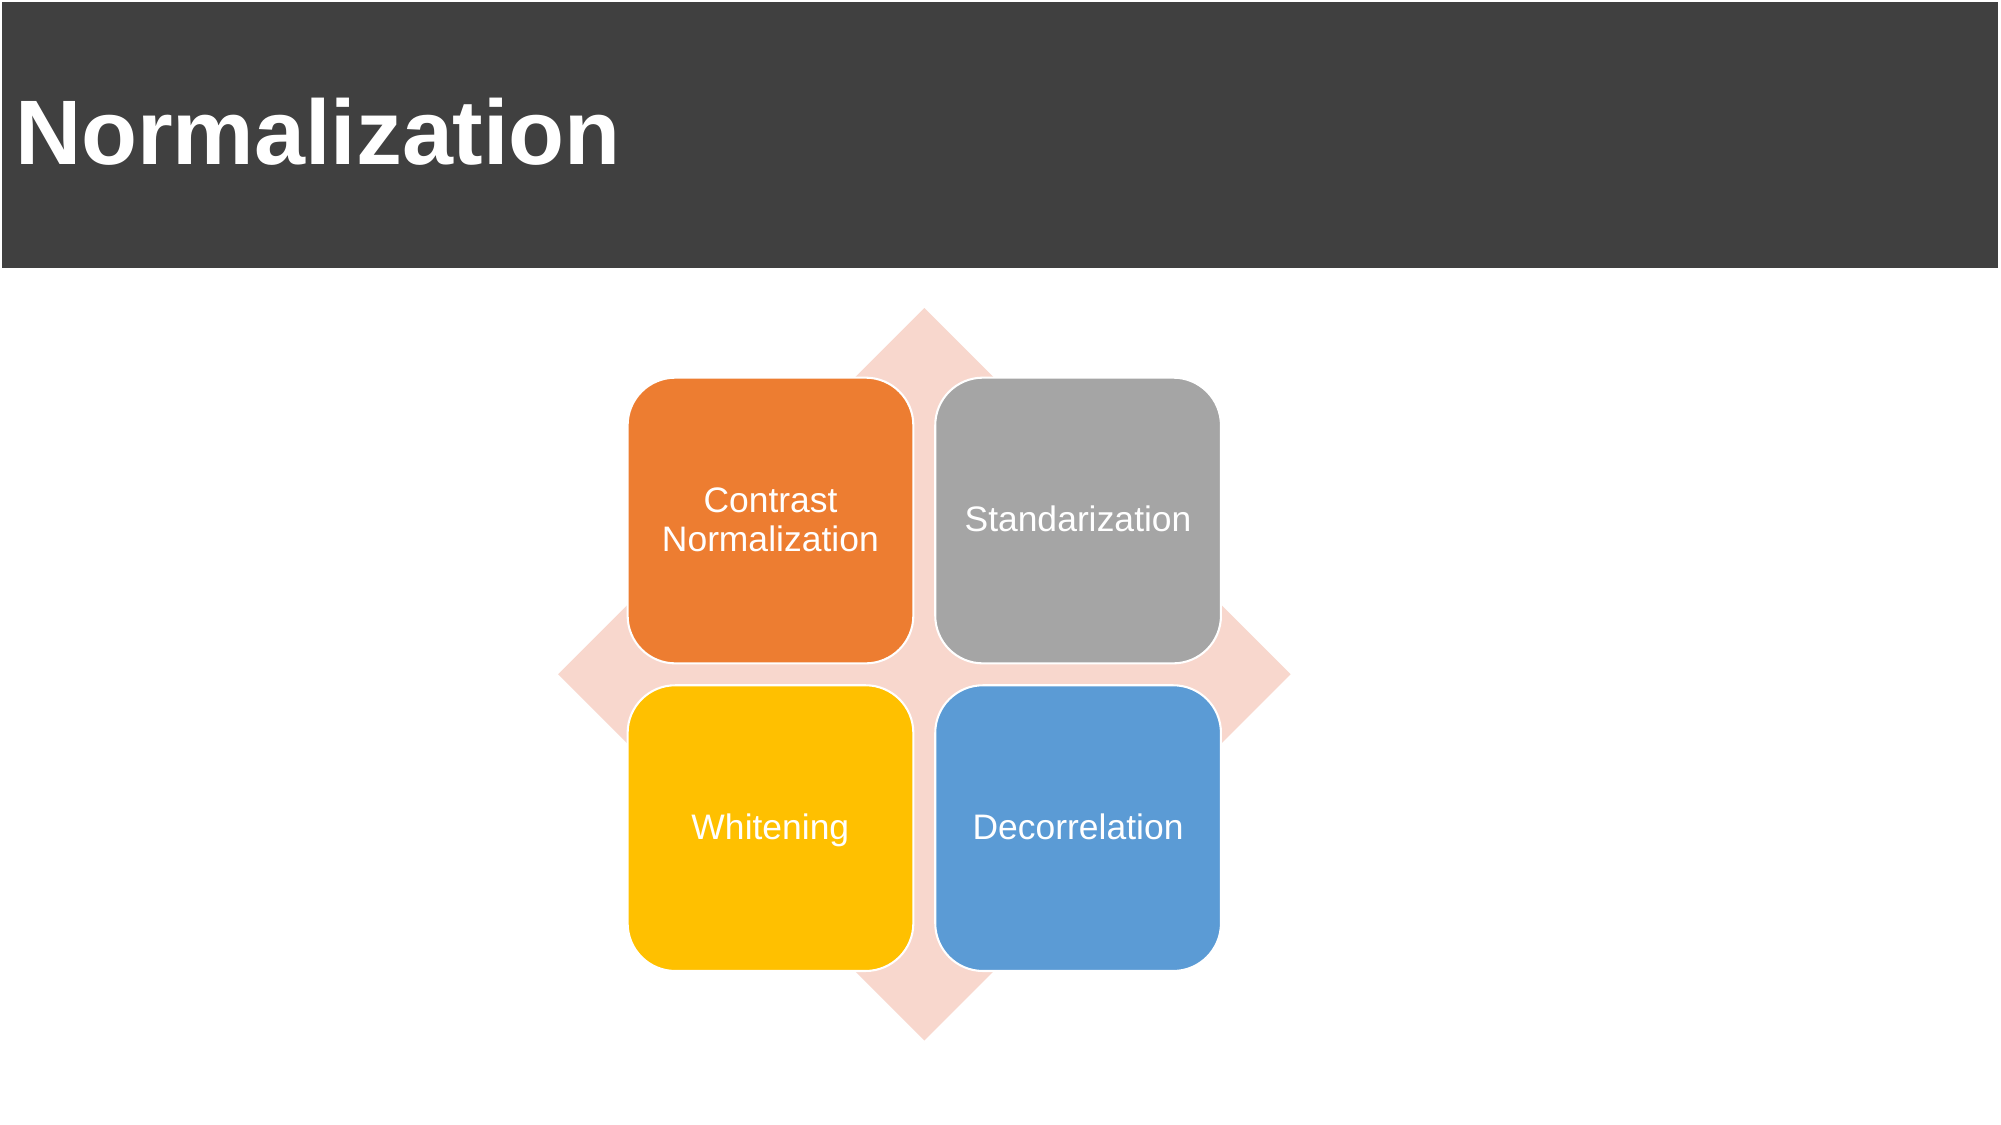

# Normalization
Contrast Normalization
Standarization
Whitening
Decorrelation